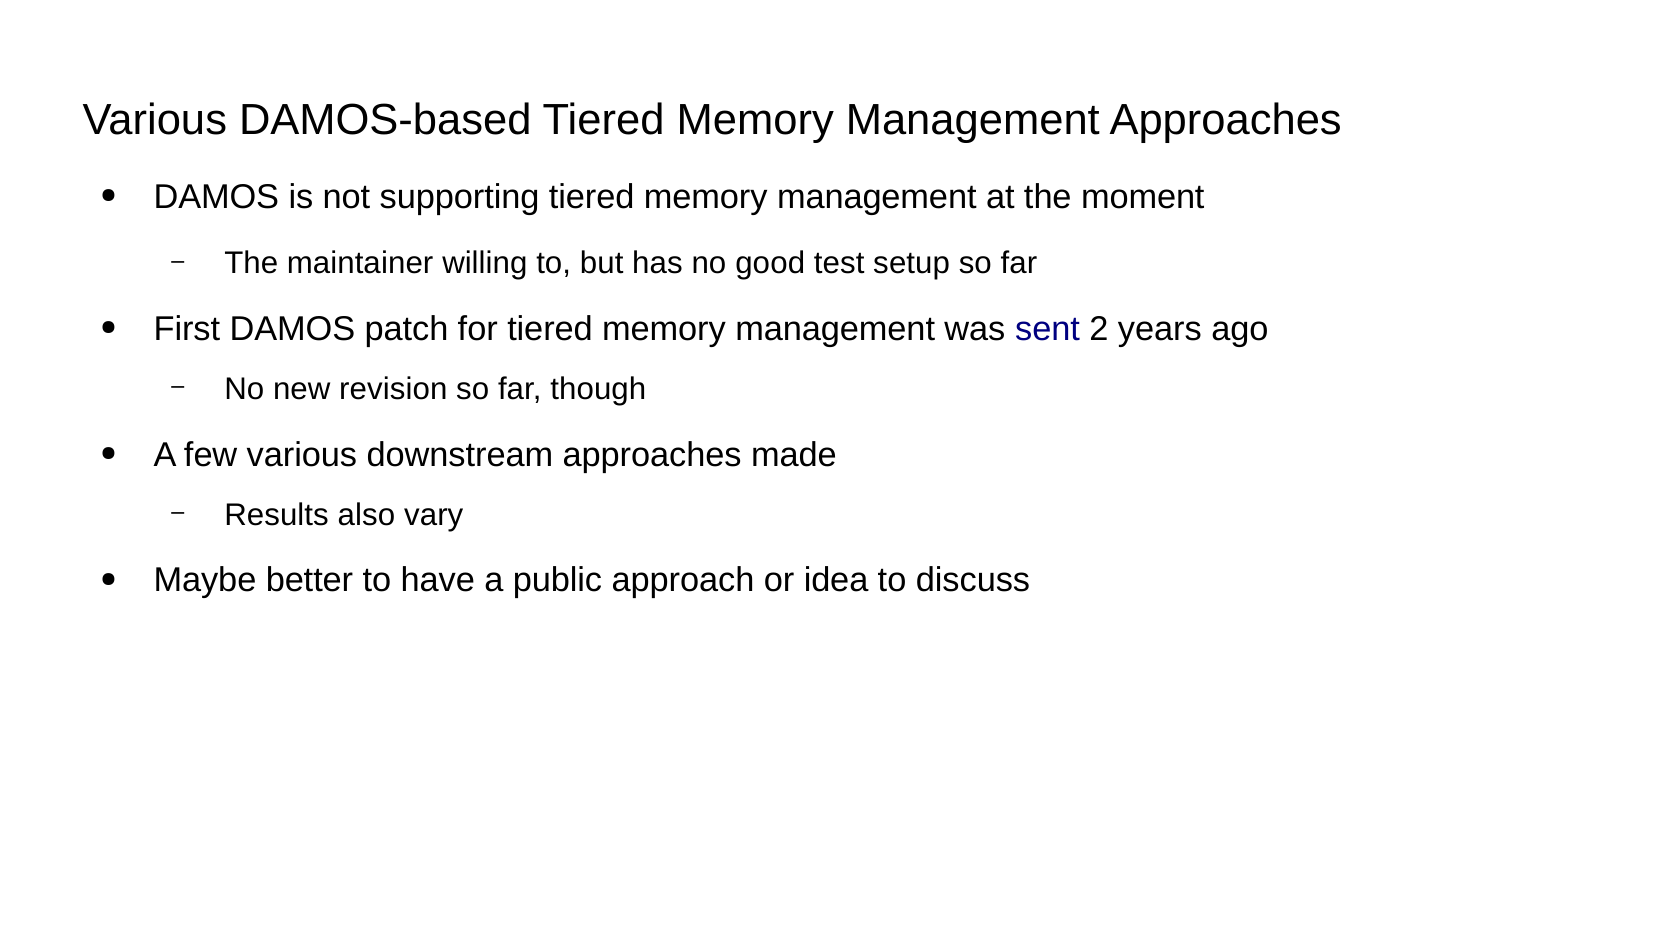

# Various DAMOS-based Tiered Memory Management Approaches
DAMOS is not supporting tiered memory management at the moment
The maintainer willing to, but has no good test setup so far
First DAMOS patch for tiered memory management was sent 2 years ago
No new revision so far, though
A few various downstream approaches made
Results also vary
Maybe better to have a public approach or idea to discuss